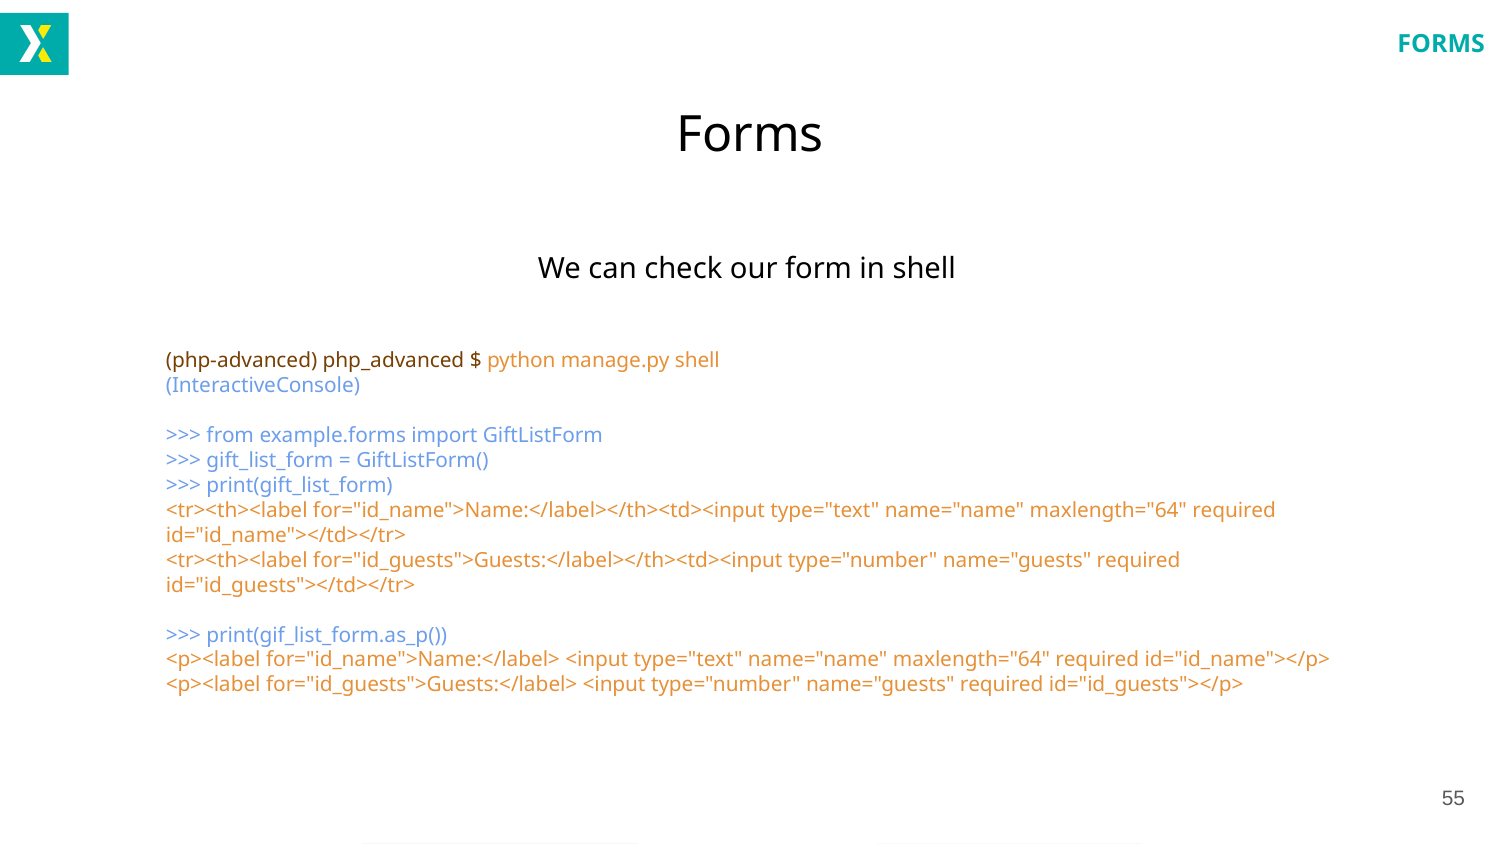

Forms
We can check our form in shell
(php-advanced) php_advanced $ python manage.py shell
(InteractiveConsole)
>>> from example.forms import GiftListForm
>>> gift_list_form = GiftListForm()
>>> print(gift_list_form)
<tr><th><label for="id_name">Name:</label></th><td><input type="text" name="name" maxlength="64" required id="id_name"></td></tr>
<tr><th><label for="id_guests">Guests:</label></th><td><input type="number" name="guests" required id="id_guests"></td></tr>
>>> print(gif_list_form.as_p())
<p><label for="id_name">Name:</label> <input type="text" name="name" maxlength="64" required id="id_name"></p>
<p><label for="id_guests">Guests:</label> <input type="number" name="guests" required id="id_guests"></p>